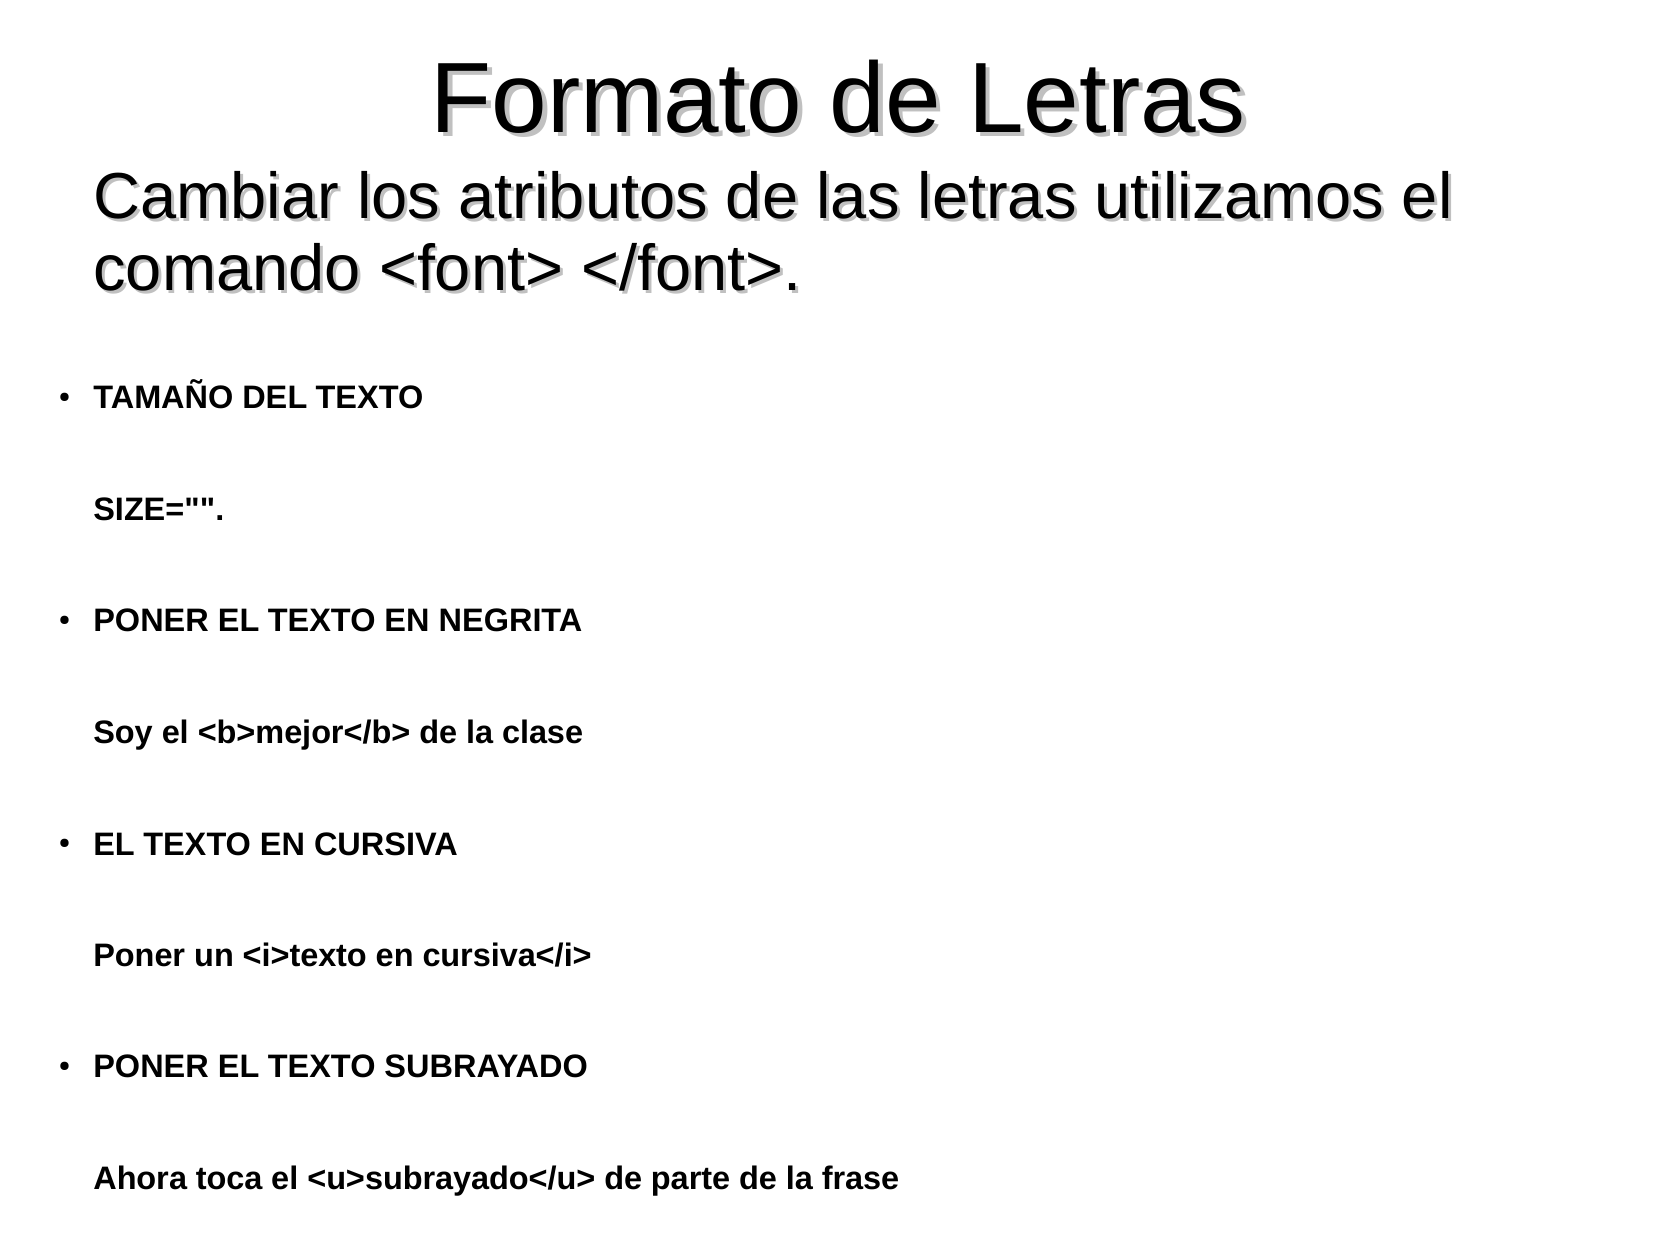

# Formato de Letras
Cambiar los atributos de las letras utilizamos el comando <font> </font>.
TAMAÑO DEL TEXTO
SIZE="".
PONER EL TEXTO EN NEGRITA
Soy el <b>mejor</b> de la clase
EL TEXTO EN CURSIVA
Poner un <i>texto en cursiva</i>
PONER EL TEXTO SUBRAYADO
Ahora toca el <u>subrayado</u> de parte de la frase